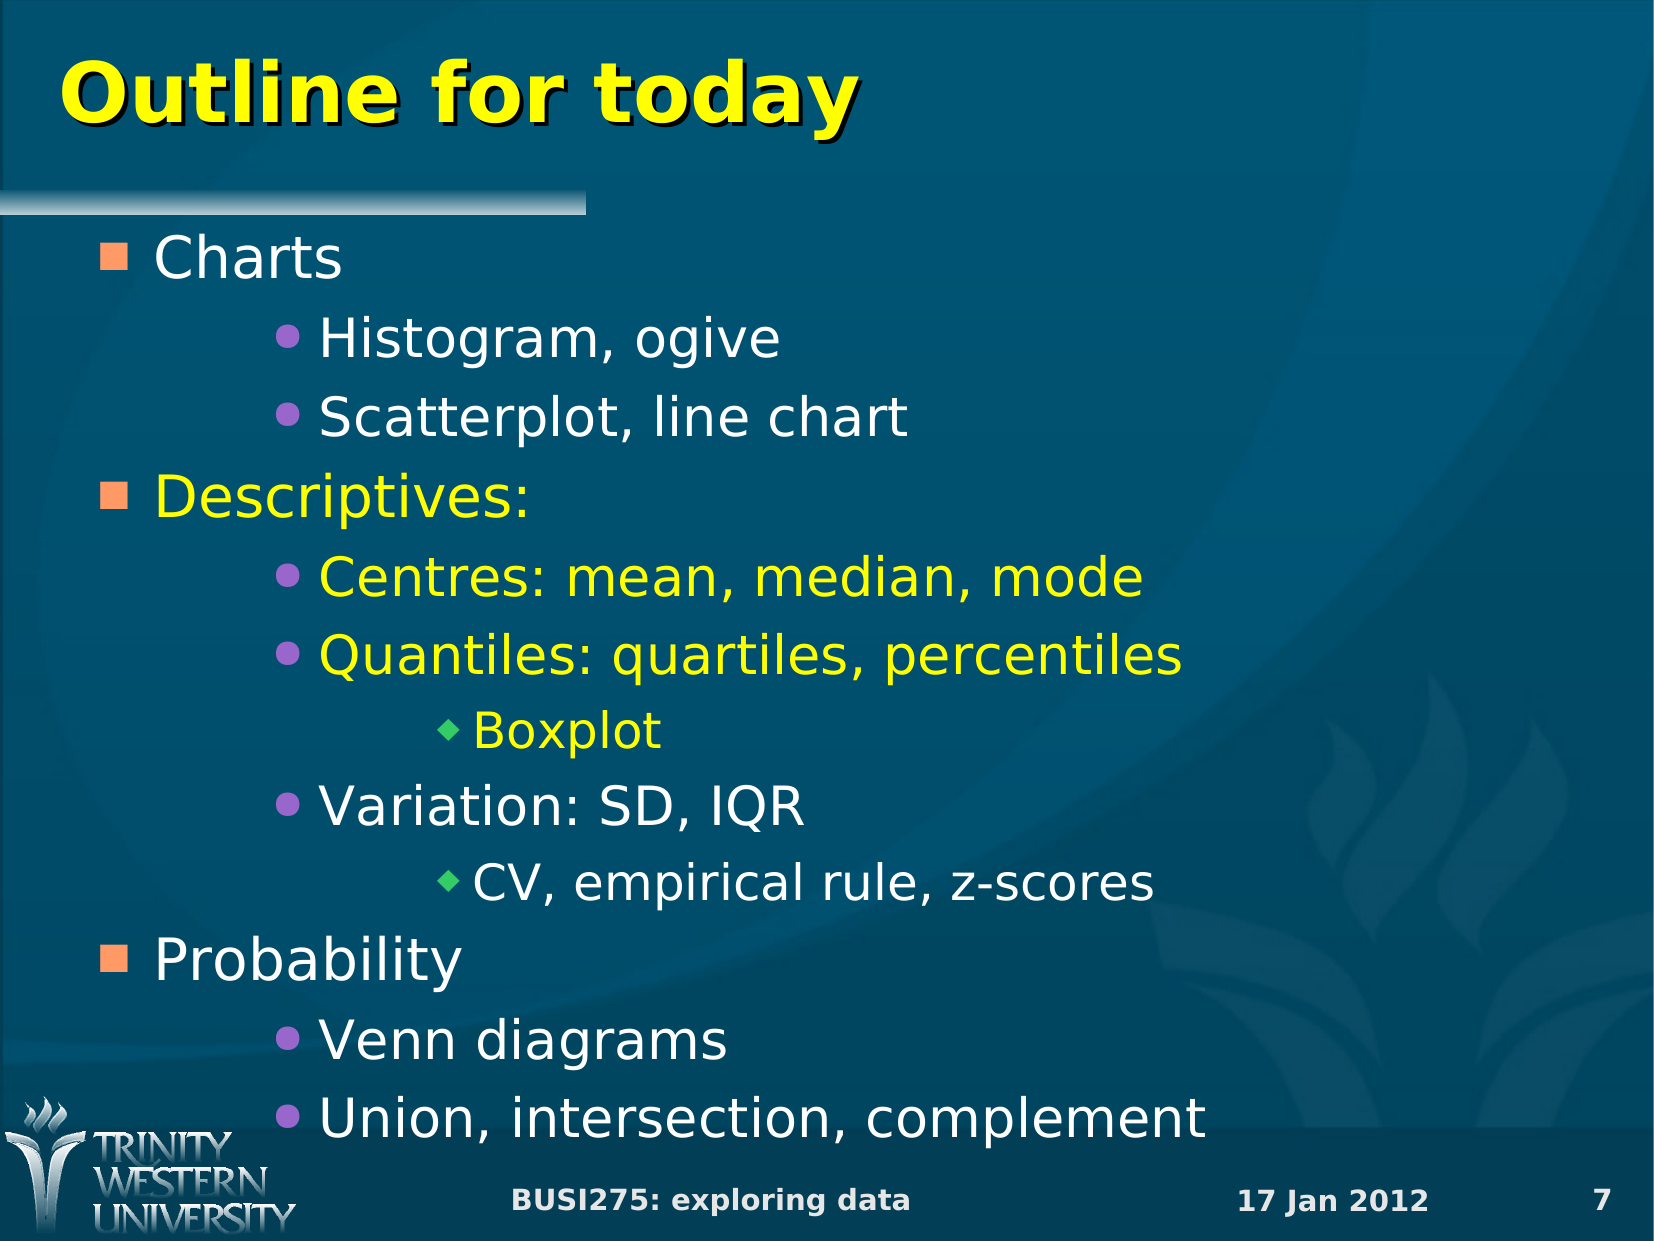

# Outline for today
Charts
Histogram, ogive
Scatterplot, line chart
Descriptives:
Centres: mean, median, mode
Quantiles: quartiles, percentiles
Boxplot
Variation: SD, IQR
CV, empirical rule, z-scores
Probability
Venn diagrams
Union, intersection, complement
BUSI275: exploring data
17 Jan 2012
7